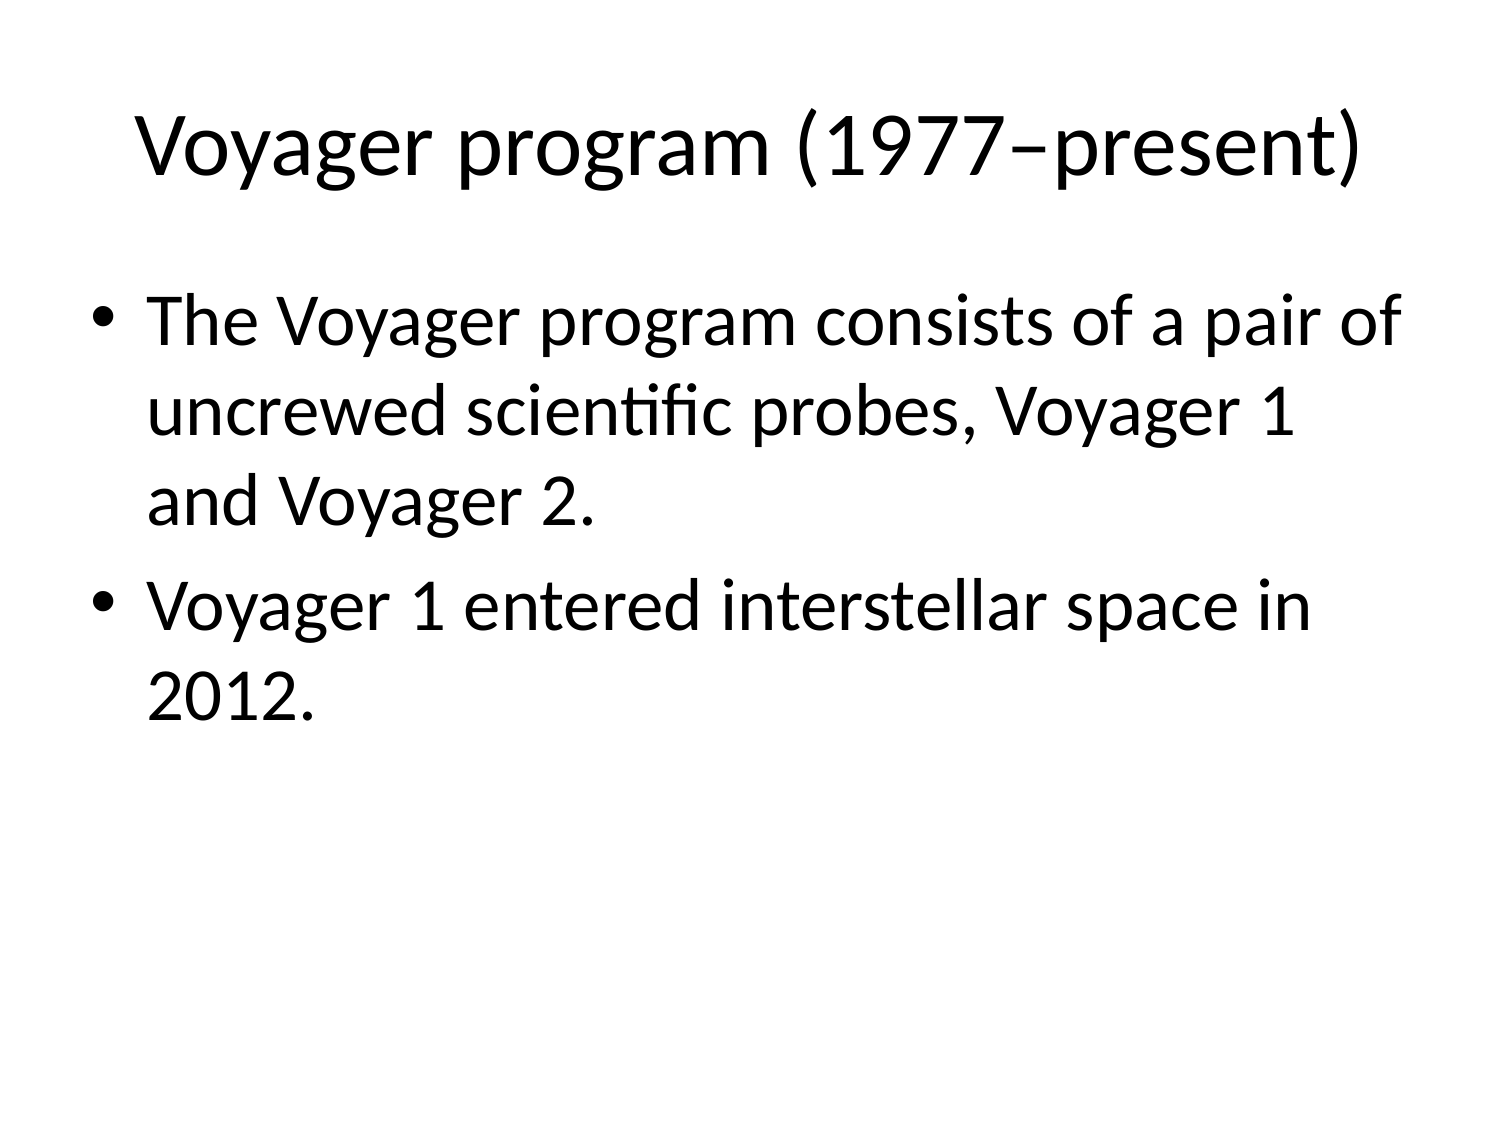

# Voyager program (1977–present)
The Voyager program consists of a pair of uncrewed scientific probes, Voyager 1 and Voyager 2.
Voyager 1 entered interstellar space in 2012.